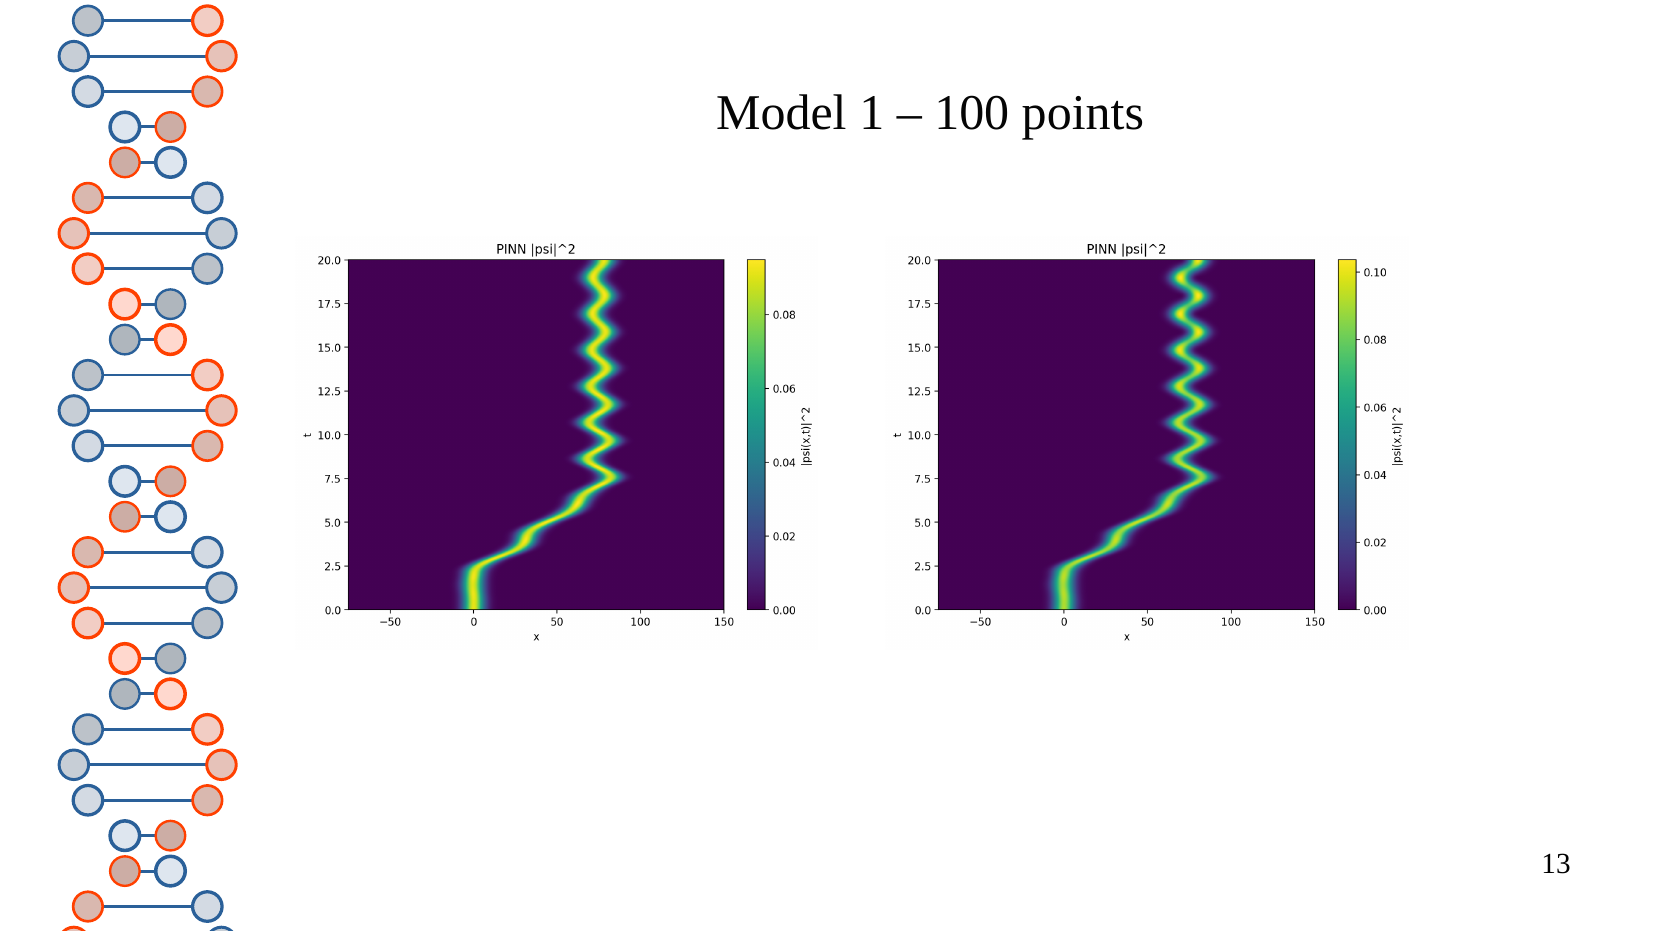

# Model 1 – 100 points
13